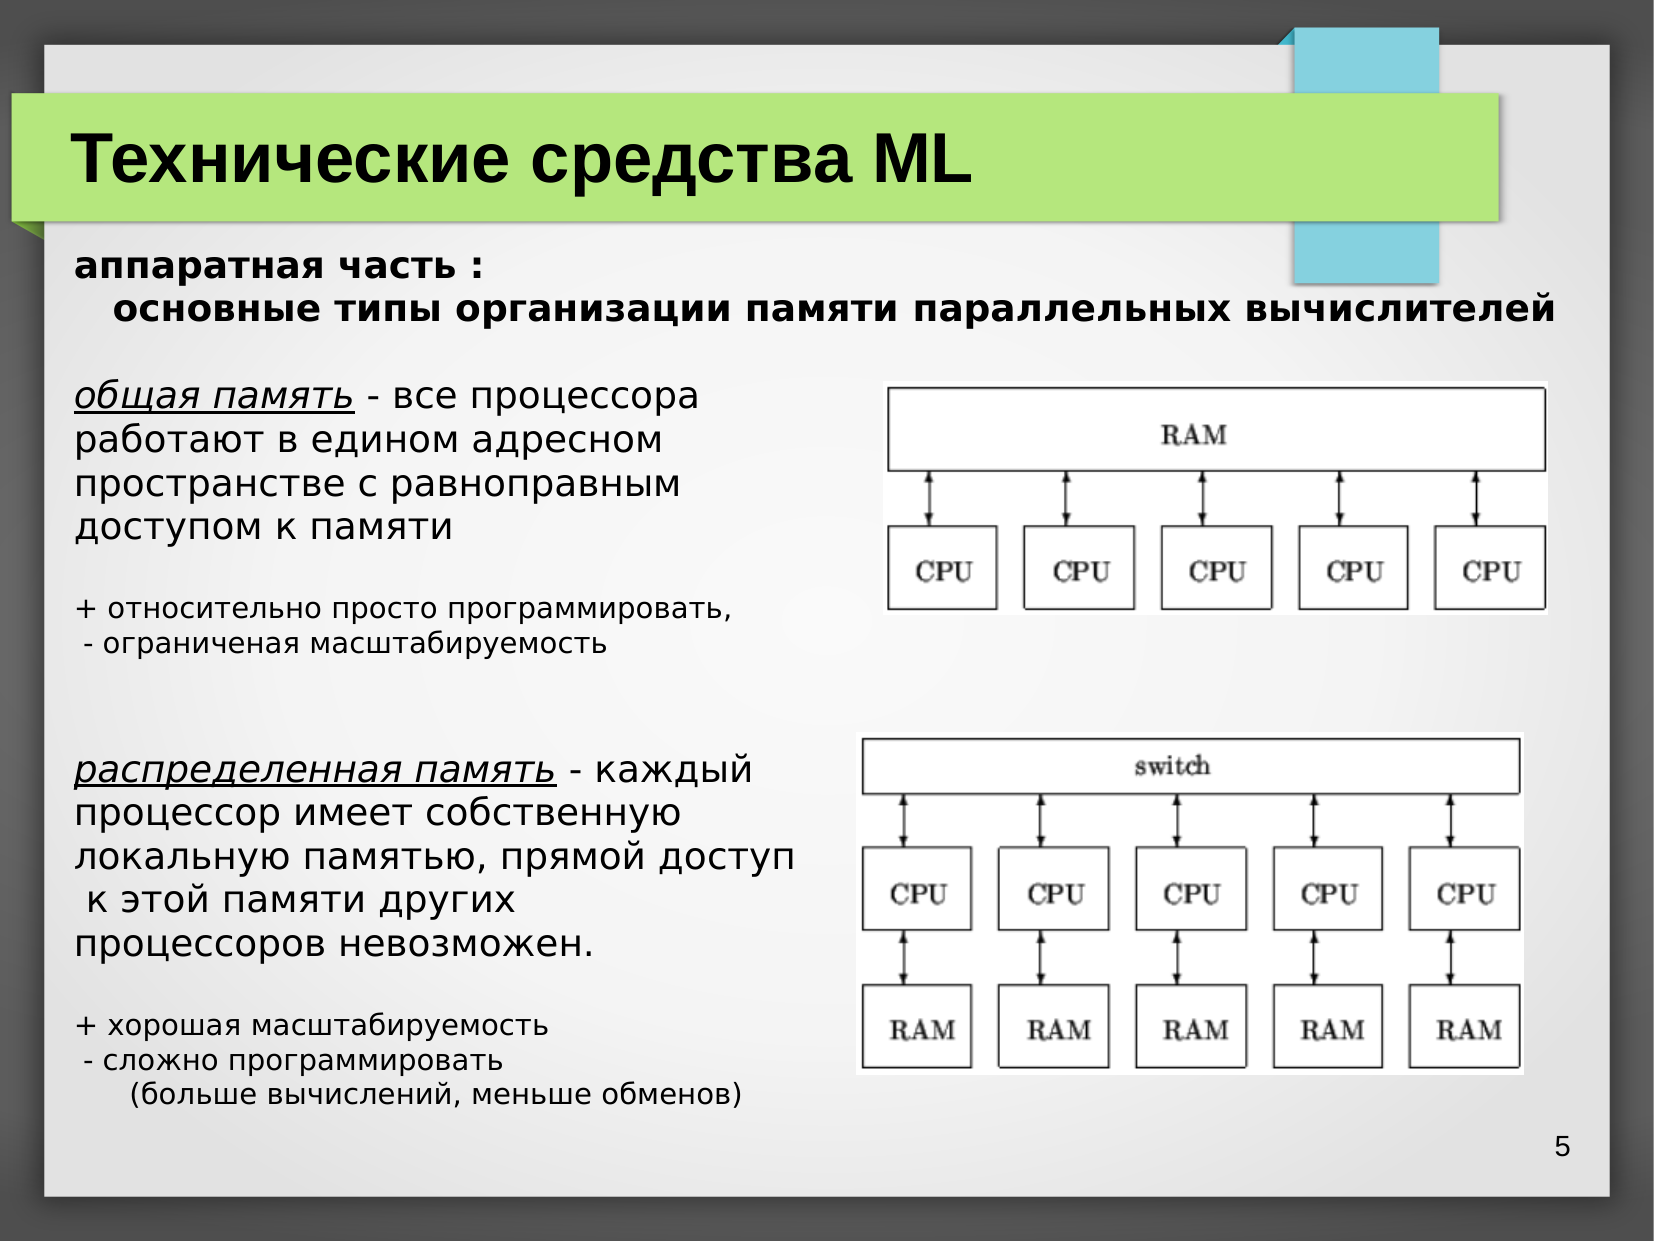

# Технические средства ML
аппаратная часть :
 основные типы организации памяти параллельных вычислителей
общая память - все процессора
работают в едином адресном
пространстве с равноправным
доступом к памяти
+ относительно просто программировать,
 - ограниченая масштабируемость
распределенная память - каждый
процессор имеет собственную
локальную памятью, прямой доступ
 к этой памяти других
процессоров невозможен.
+ хорошая масштабируемость
 - сложно программировать
 (больше вычислений, меньше обменов)
5